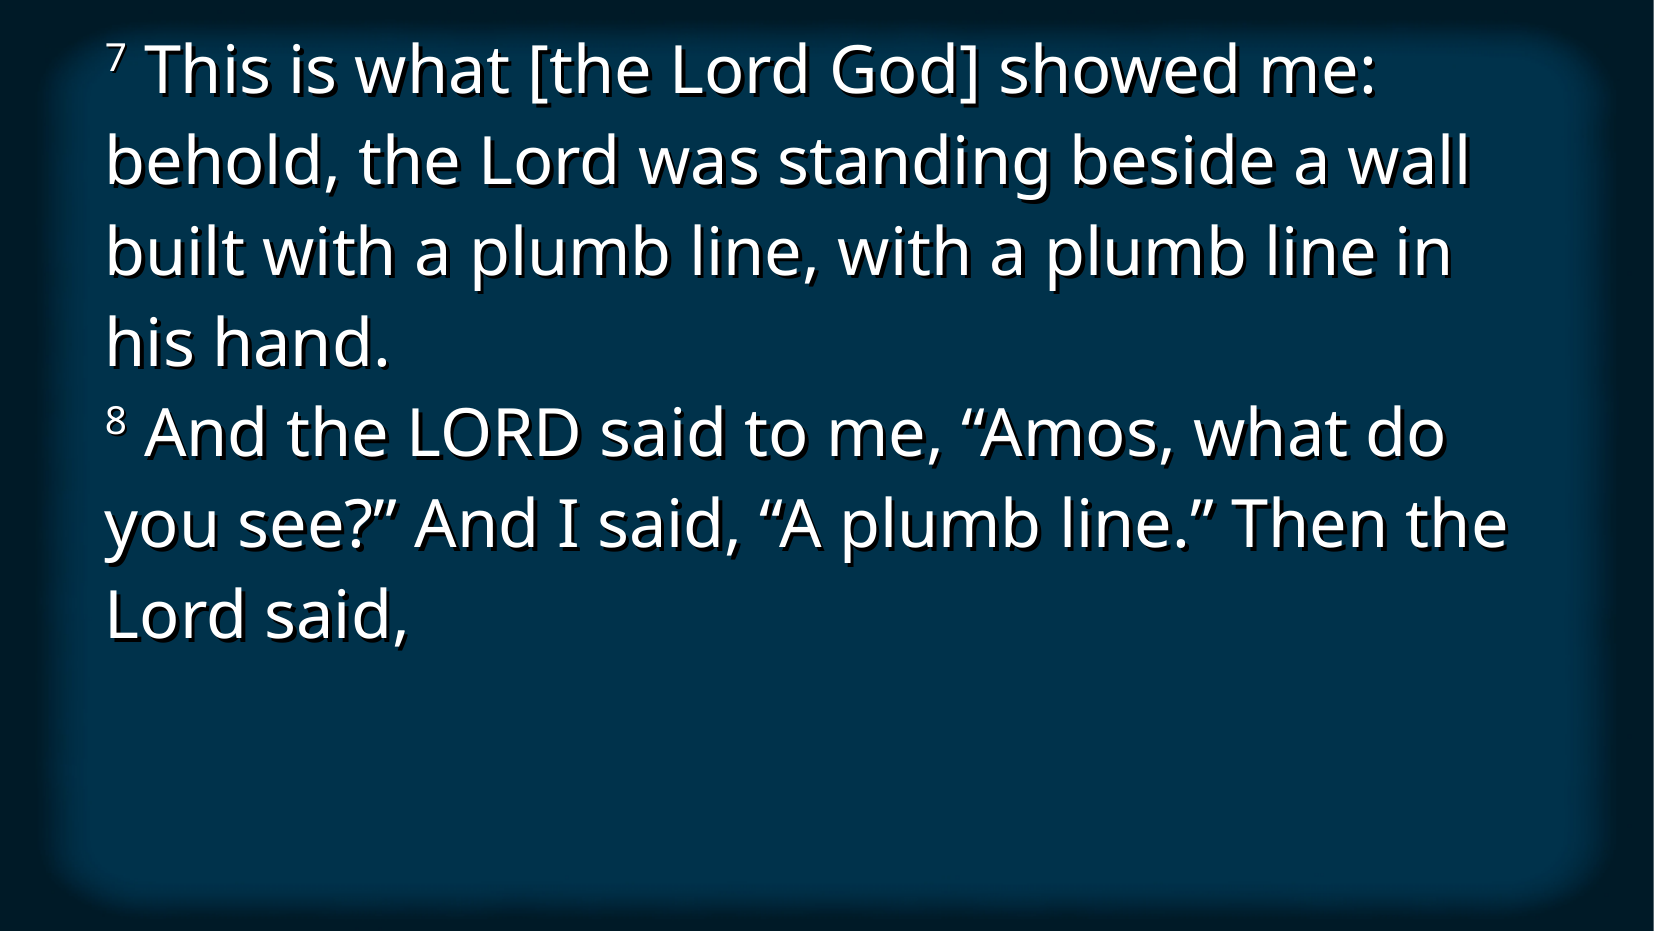

7 This is what [the Lord God] showed me: behold, the Lord was standing beside a wall built with a plumb line, with a plumb line in his hand.
8 And the LORD said to me, “Amos, what do you see?” And I said, “A plumb line.” Then the Lord said,